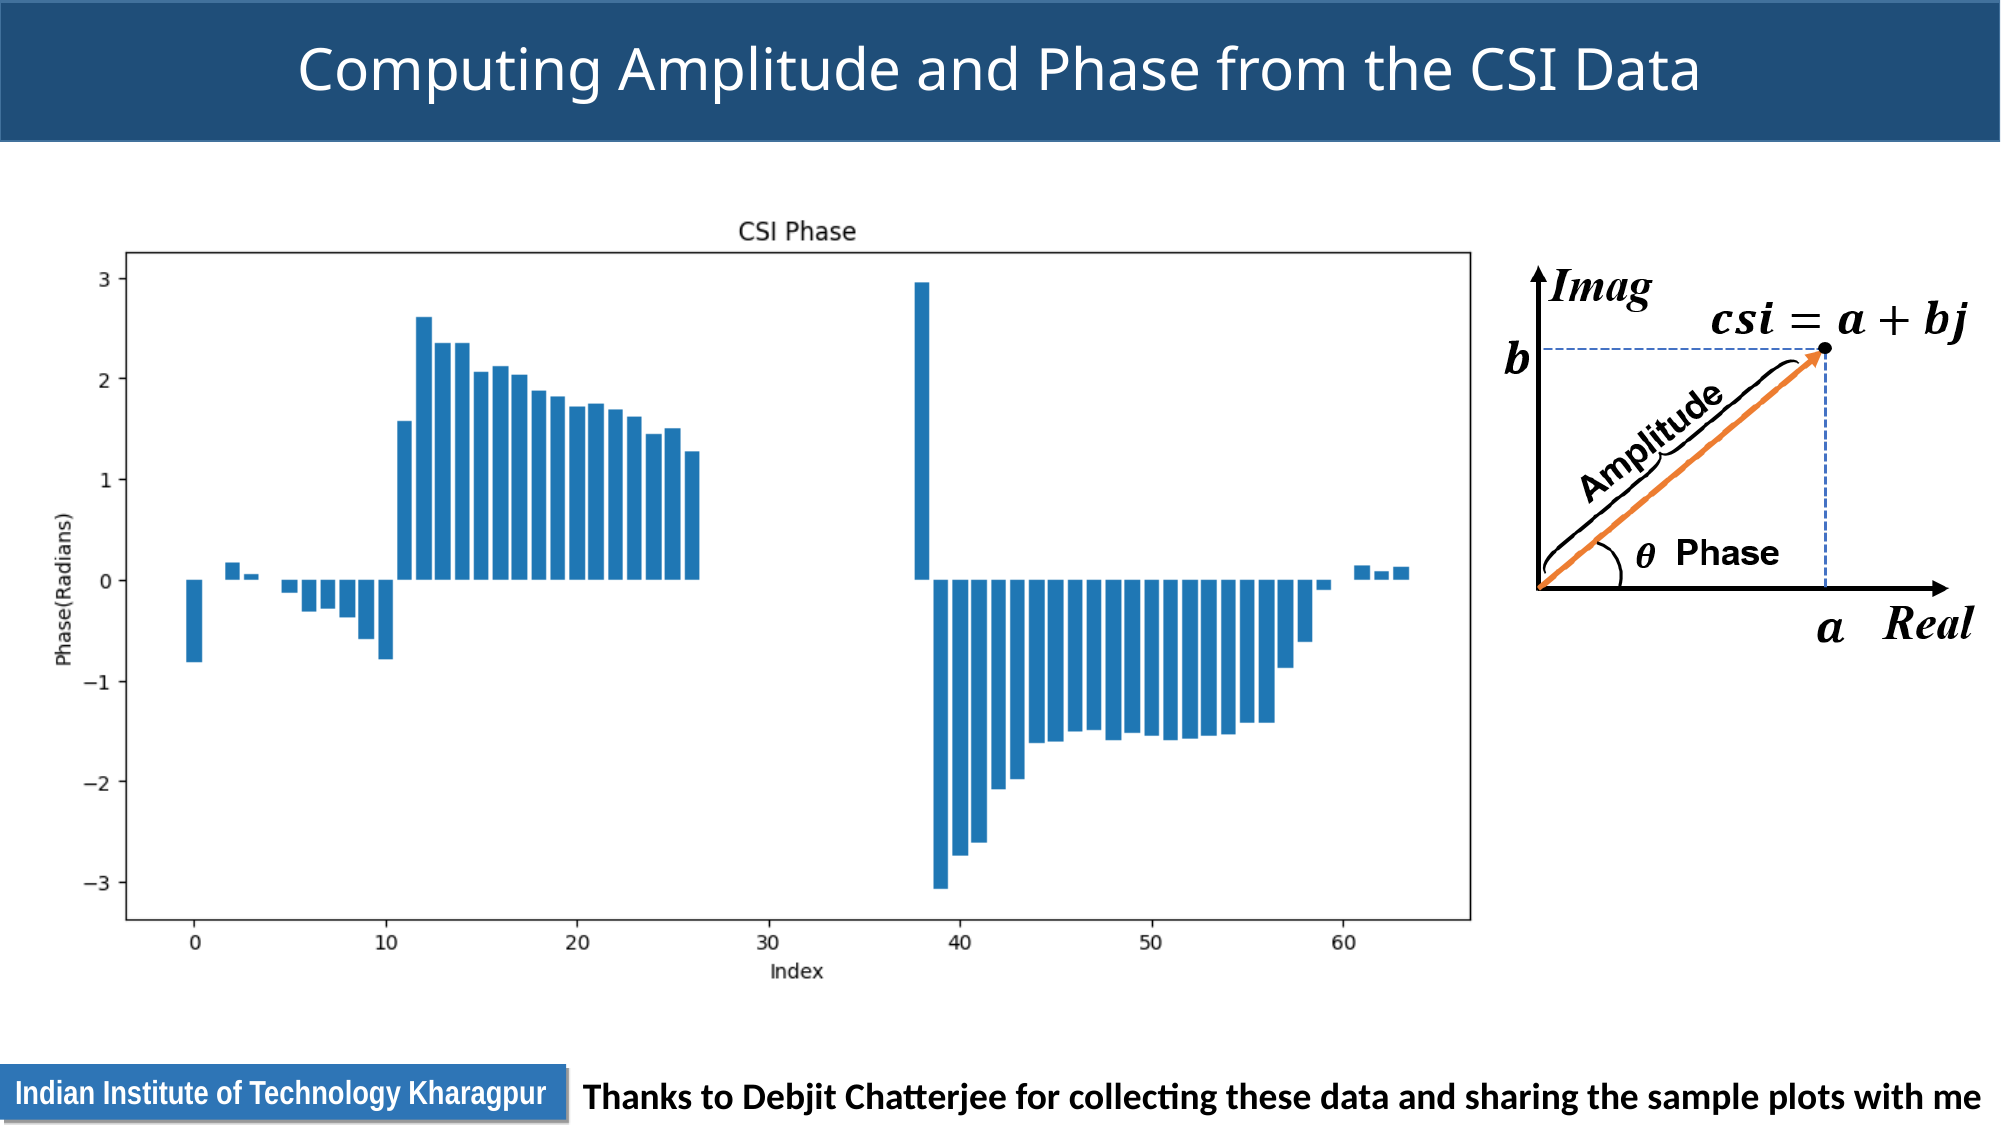

# Computing Amplitude and Phase from the CSI Data
Thanks to Debjit Chatterjee for collecting these data and sharing the sample plots with me